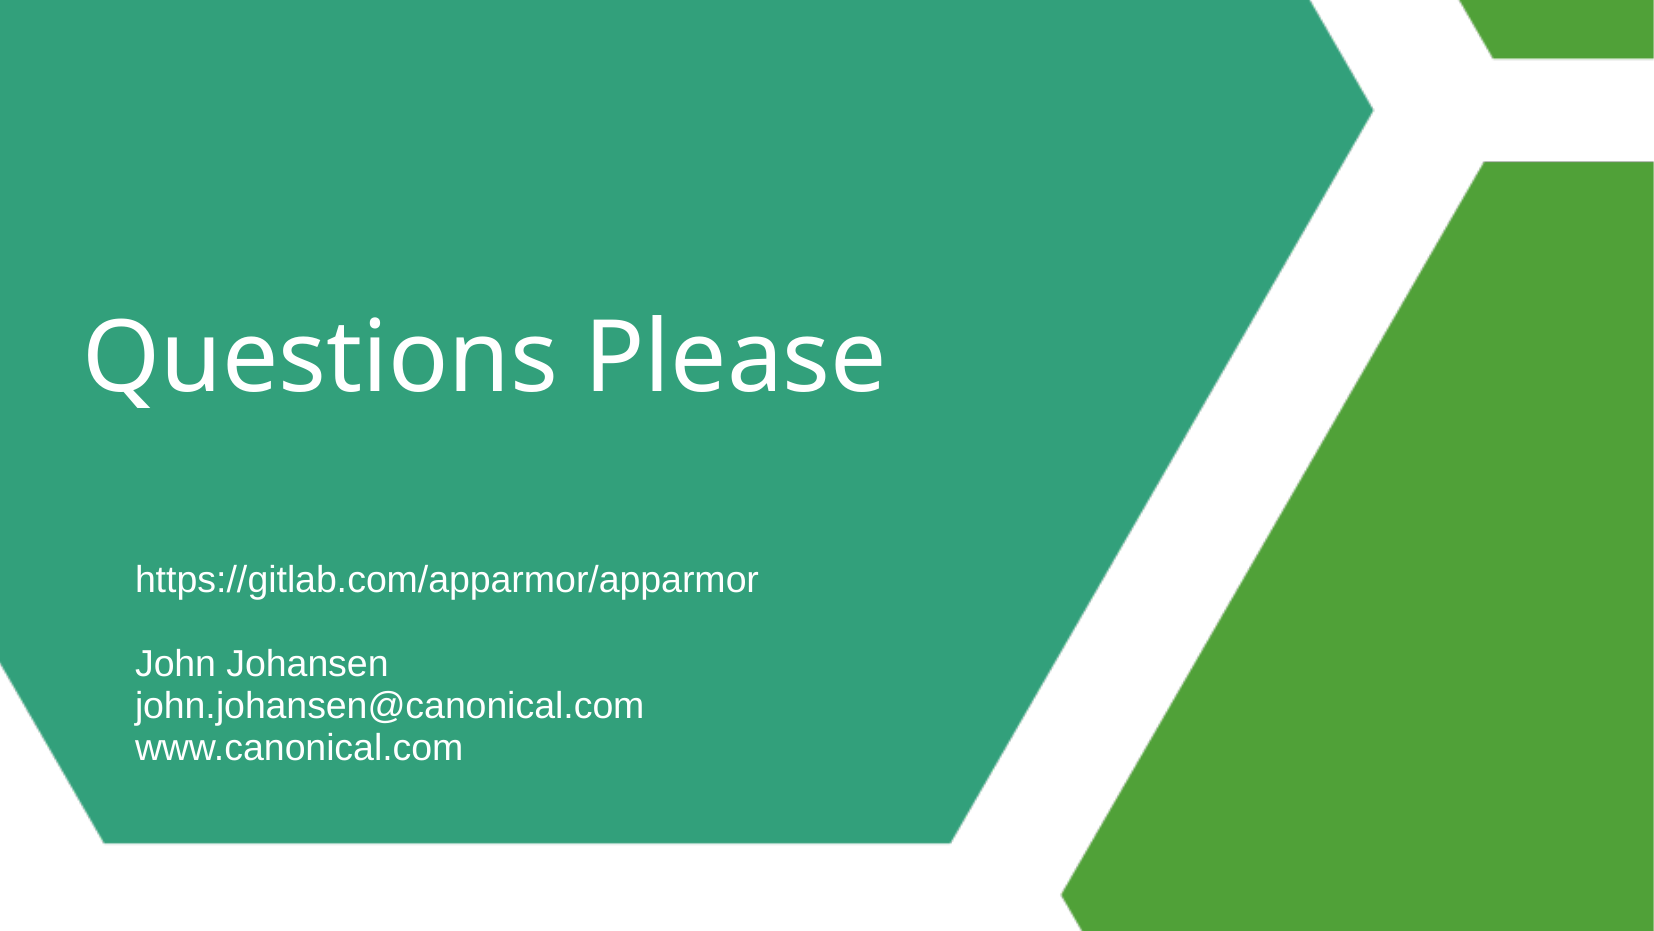

# Questions Please
https://gitlab.com/apparmor/apparmor
John Johansen
john.johansen@canonical.com
www.canonical.com